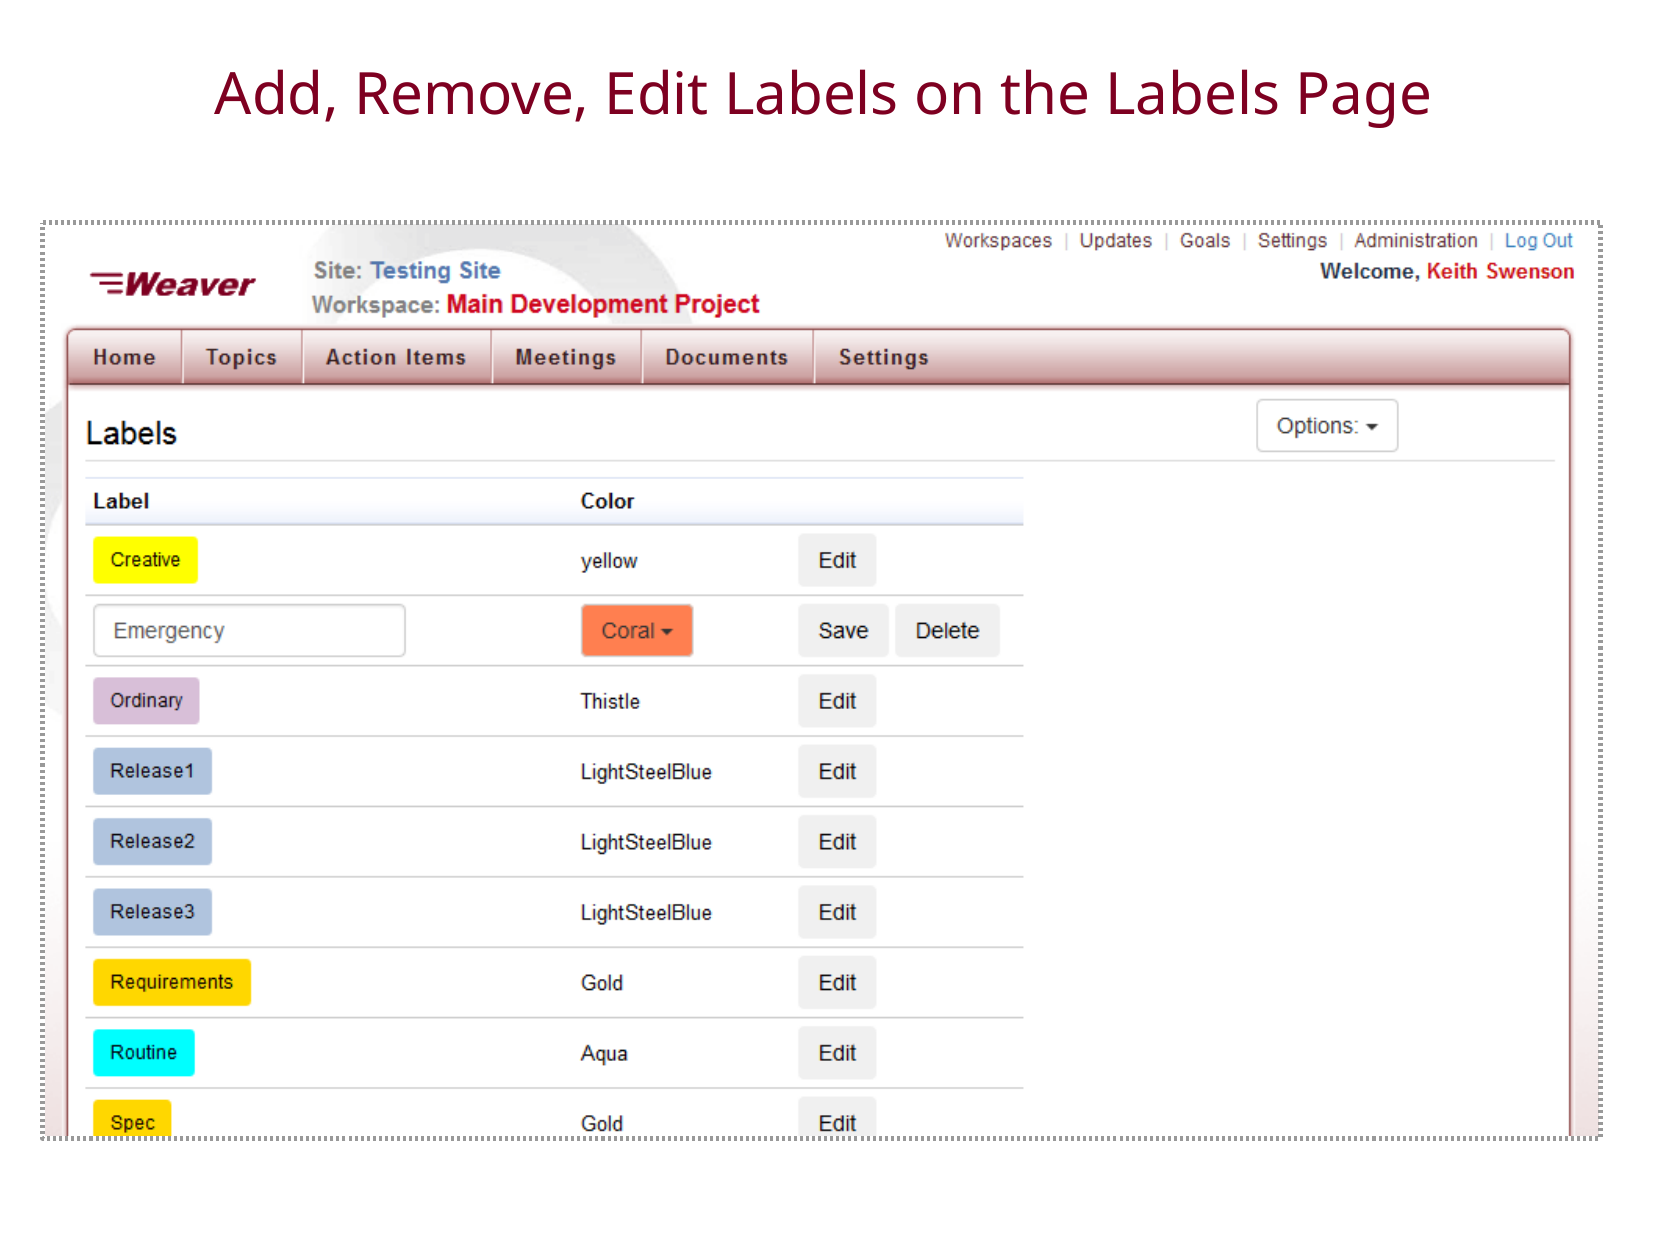

# Add, Remove, Edit Labels on the Labels Page